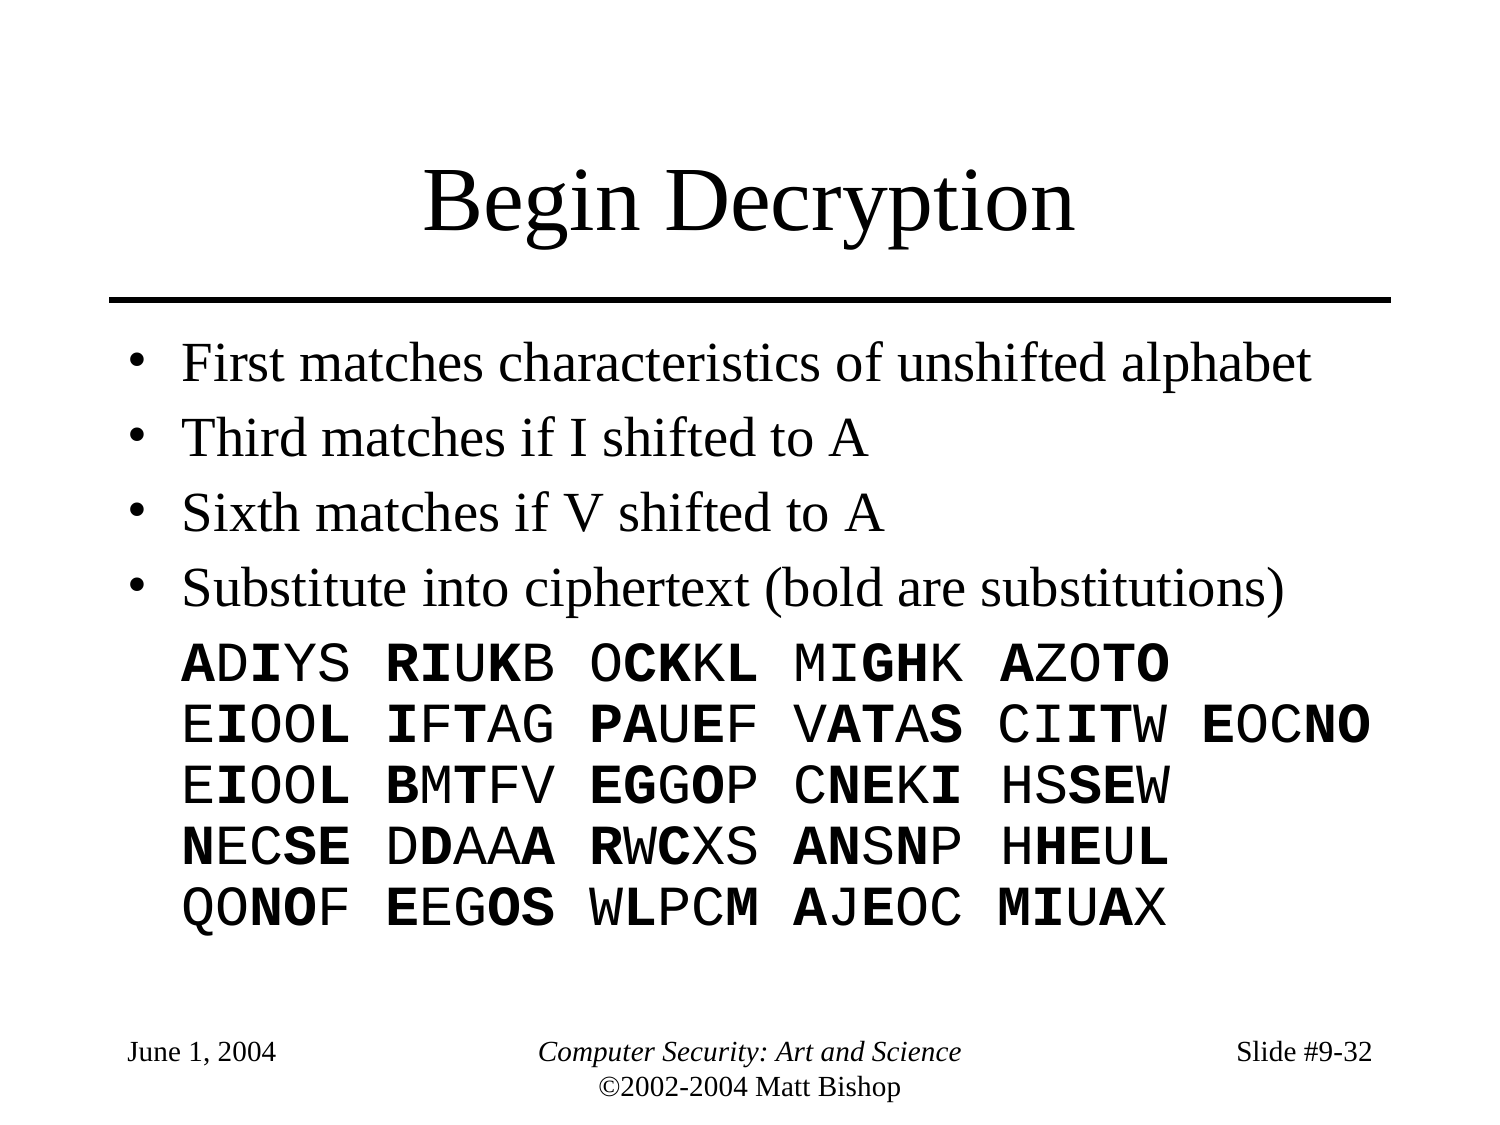

# Begin Decryption
First matches characteristics of unshifted alphabet
Third matches if I shifted to A
Sixth matches if V shifted to A
Substitute into ciphertext (bold are substitutions)
	ADIYS RIUKB OCKKL MIGHK	AZOTO EIOOL IFTAG PAUEF VATAS CIITW EOCNO EIOOL BMTFV EGGOP CNEKI	HSSEW NECSE DDAAA RWCXS ANSNP	HHEUL QONOF EEGOS WLPCM AJEOC MIUAX
June 1, 2004
Computer Security: Art and Science
32